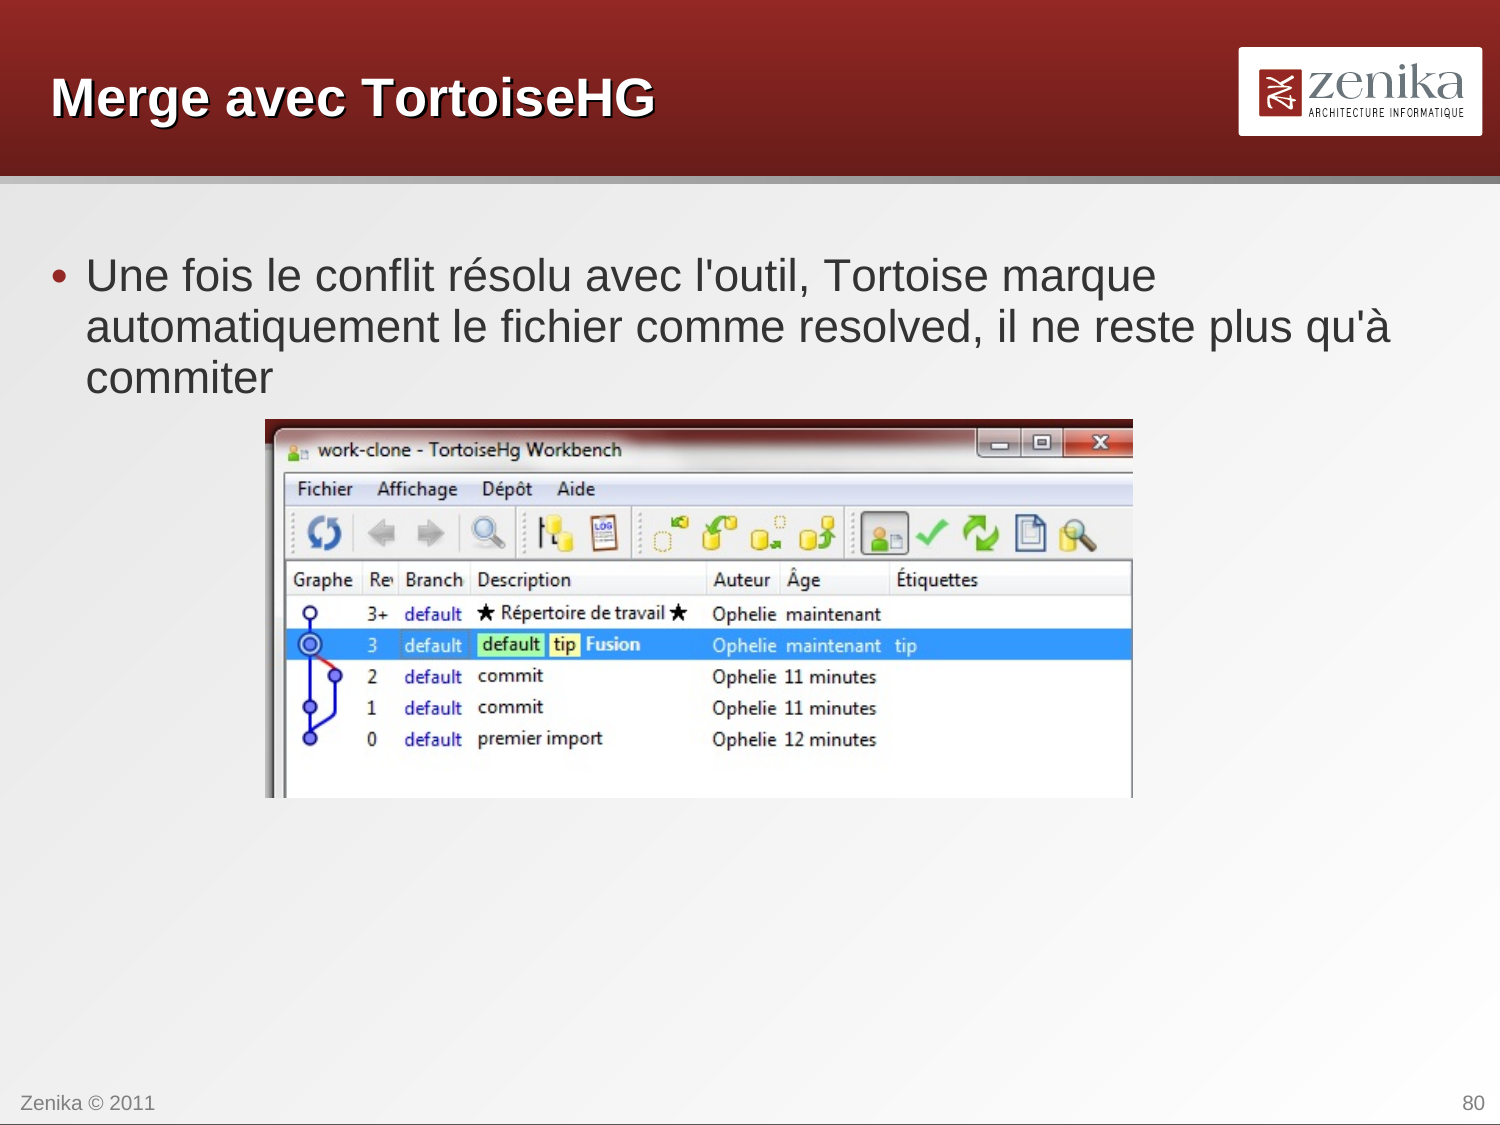

# Merge avec TortoiseHG
Une fois le conflit résolu avec l'outil, Tortoise marque automatiquement le fichier comme resolved, il ne reste plus qu'à commiter